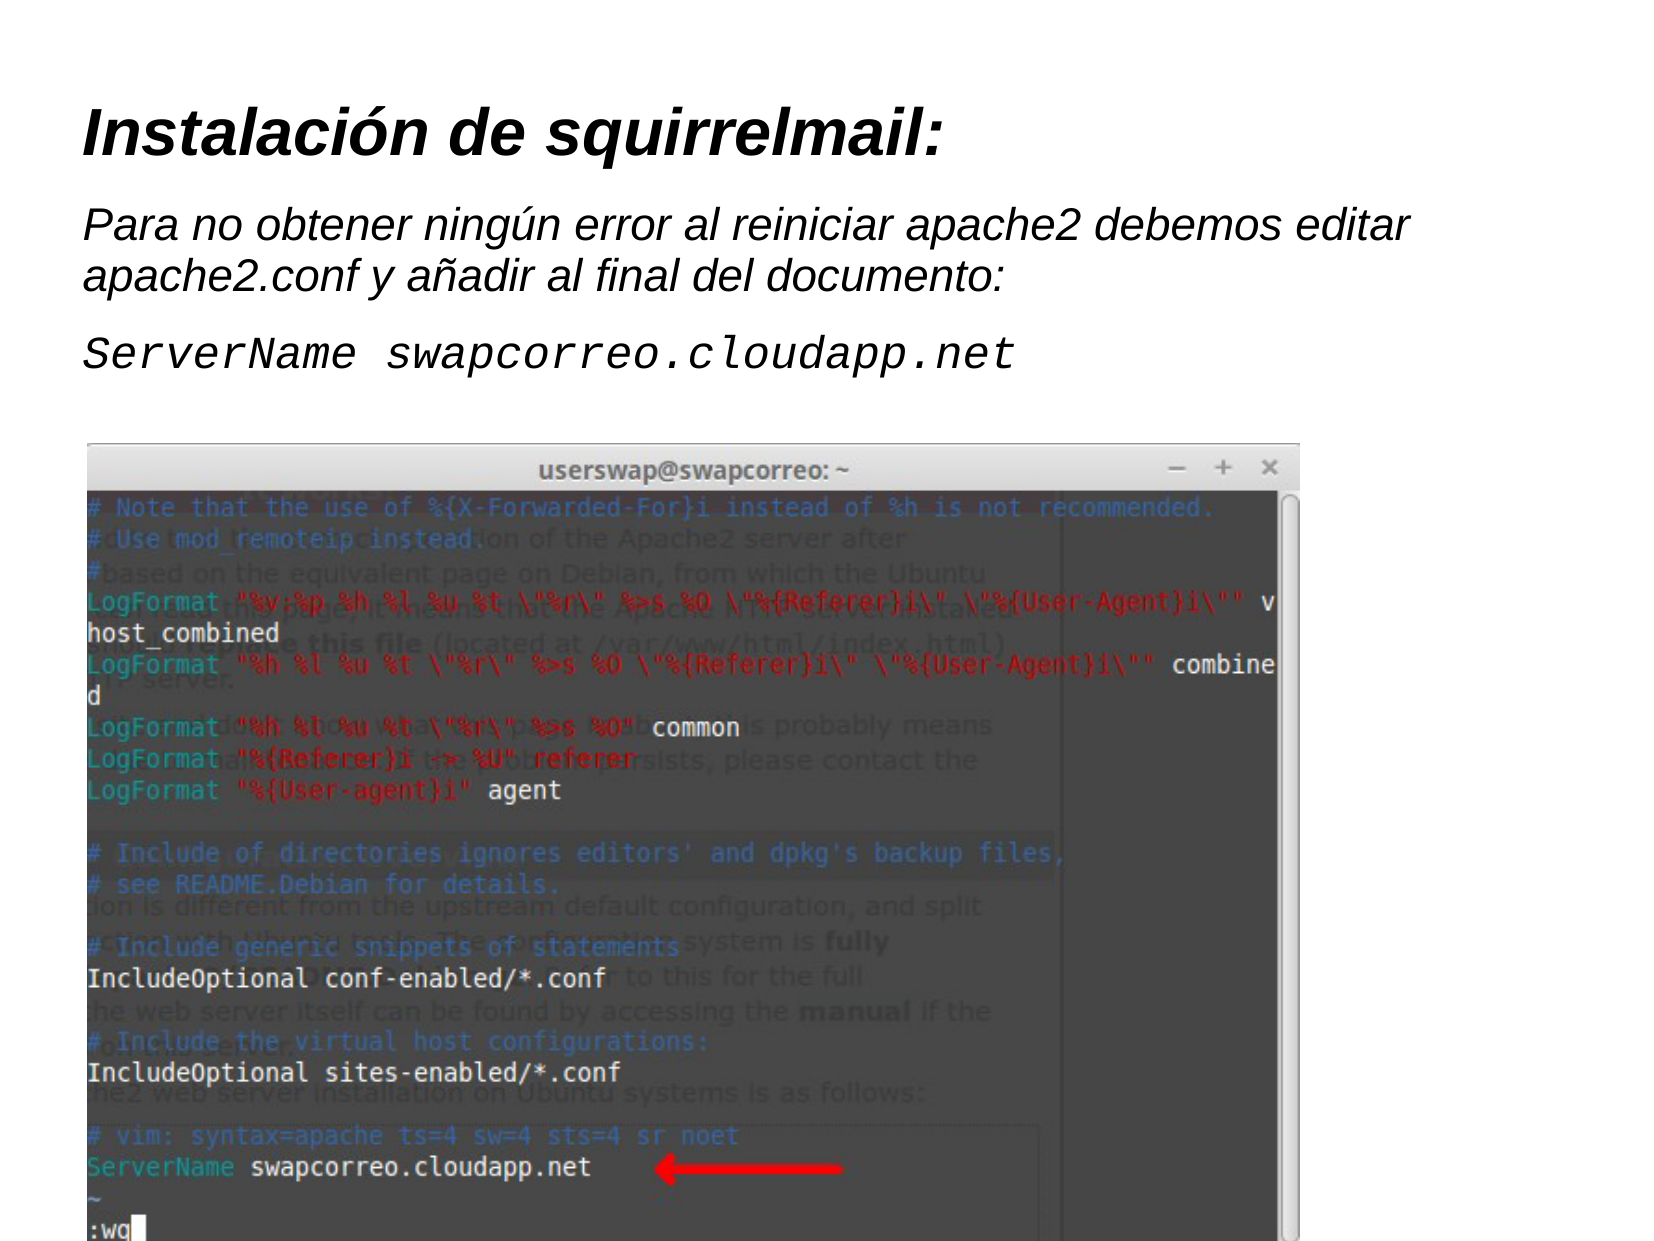

# Instalación de squirrelmail:
Para no obtener ningún error al reiniciar apache2 debemos editar apache2.conf y añadir al final del documento:
ServerName swapcorreo.cloudapp.net